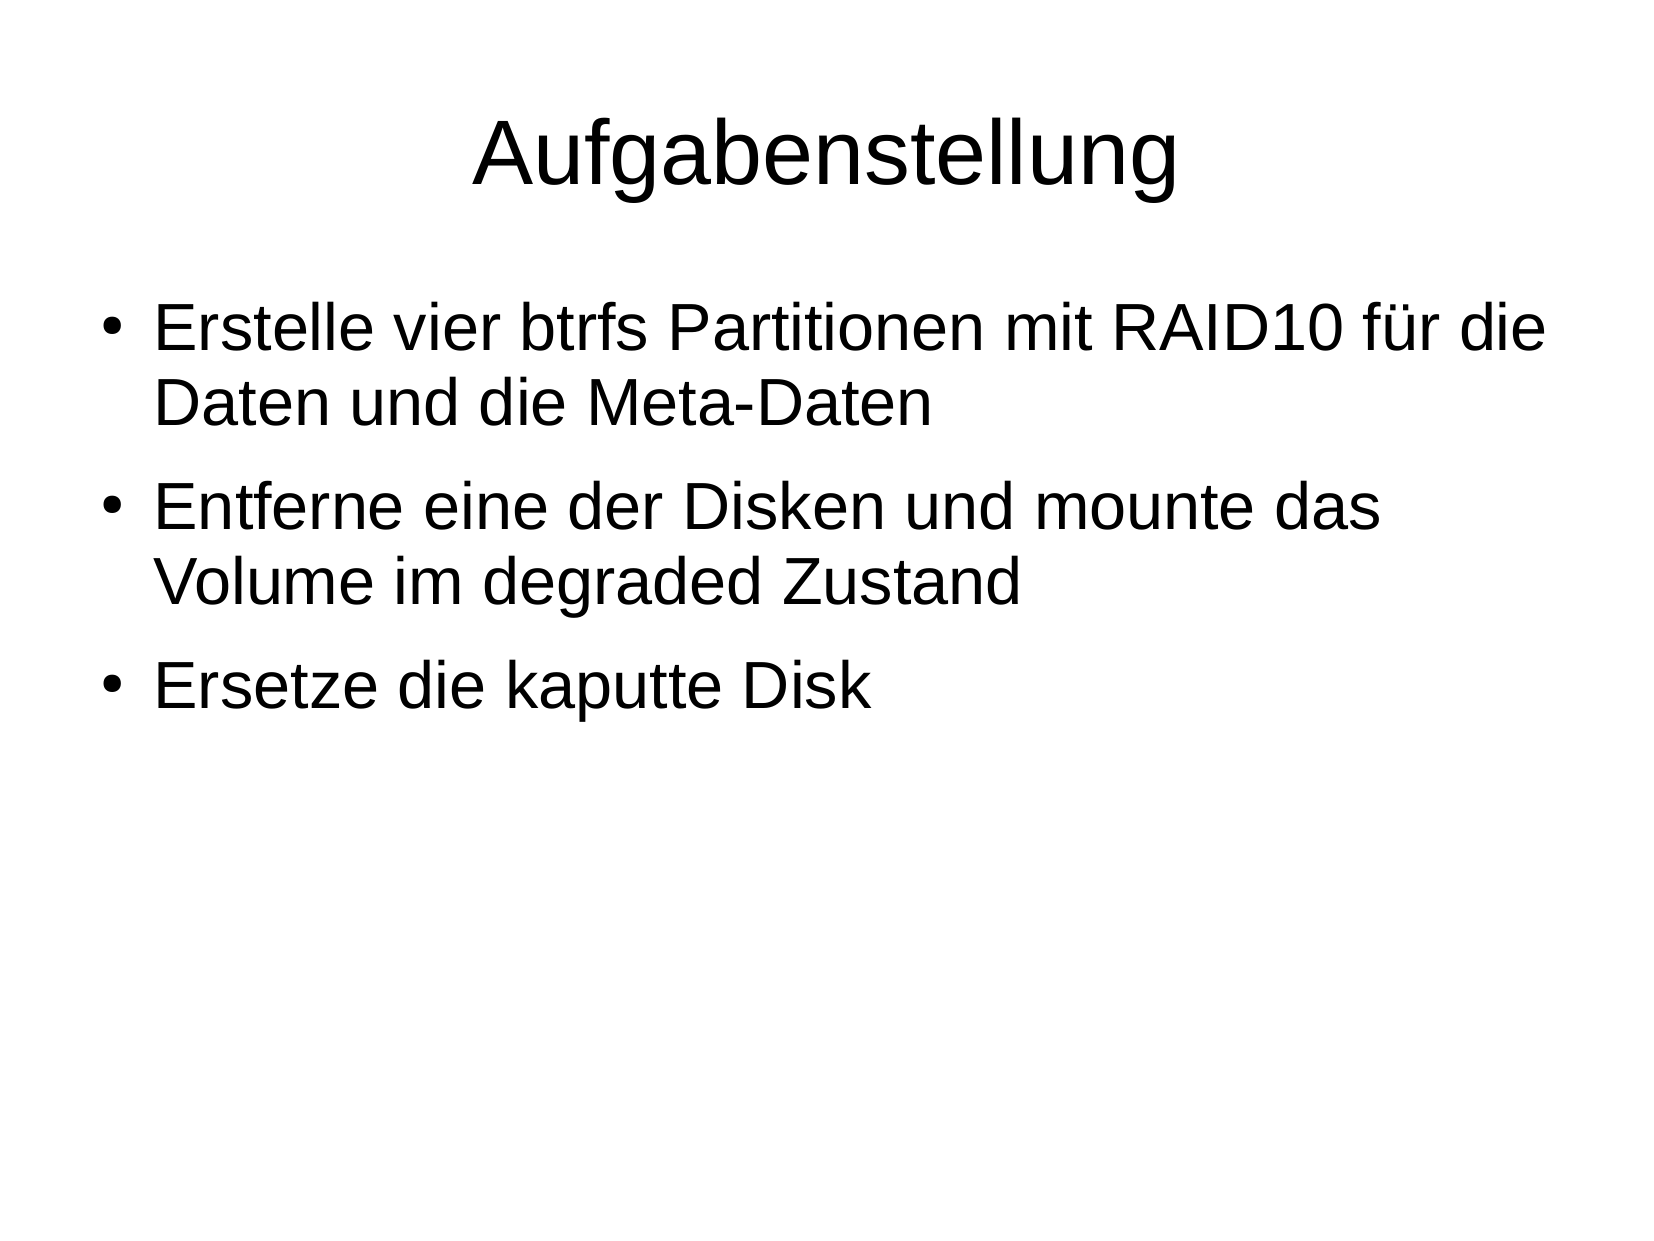

# Aufgabenstellung
Erstelle vier btrfs Partitionen mit RAID10 für die Daten und die Meta-Daten
Entferne eine der Disken und mounte das Volume im degraded Zustand
Ersetze die kaputte Disk